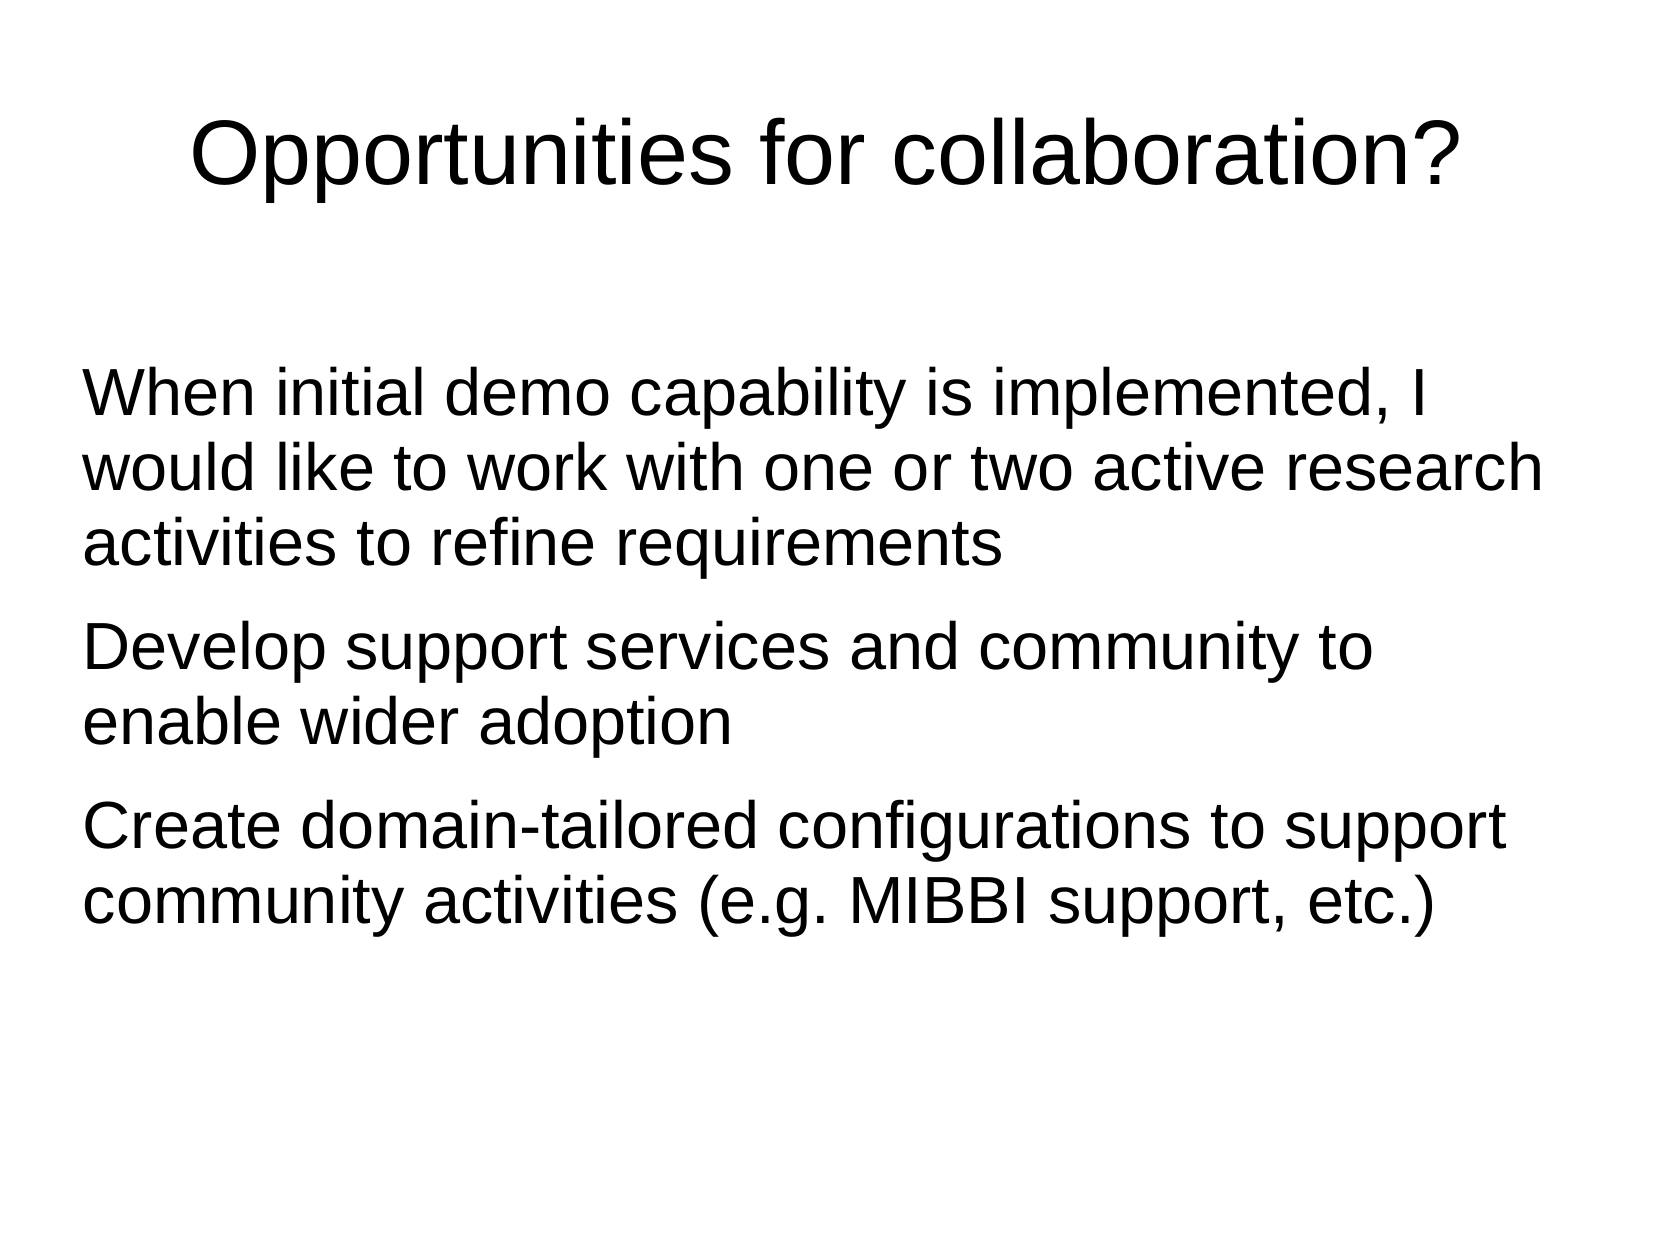

# Opportunities for collaboration?
When initial demo capability is implemented, I would like to work with one or two active research activities to refine requirements
Develop support services and community to enable wider adoption
Create domain-tailored configurations to support community activities (e.g. MIBBI support, etc.)